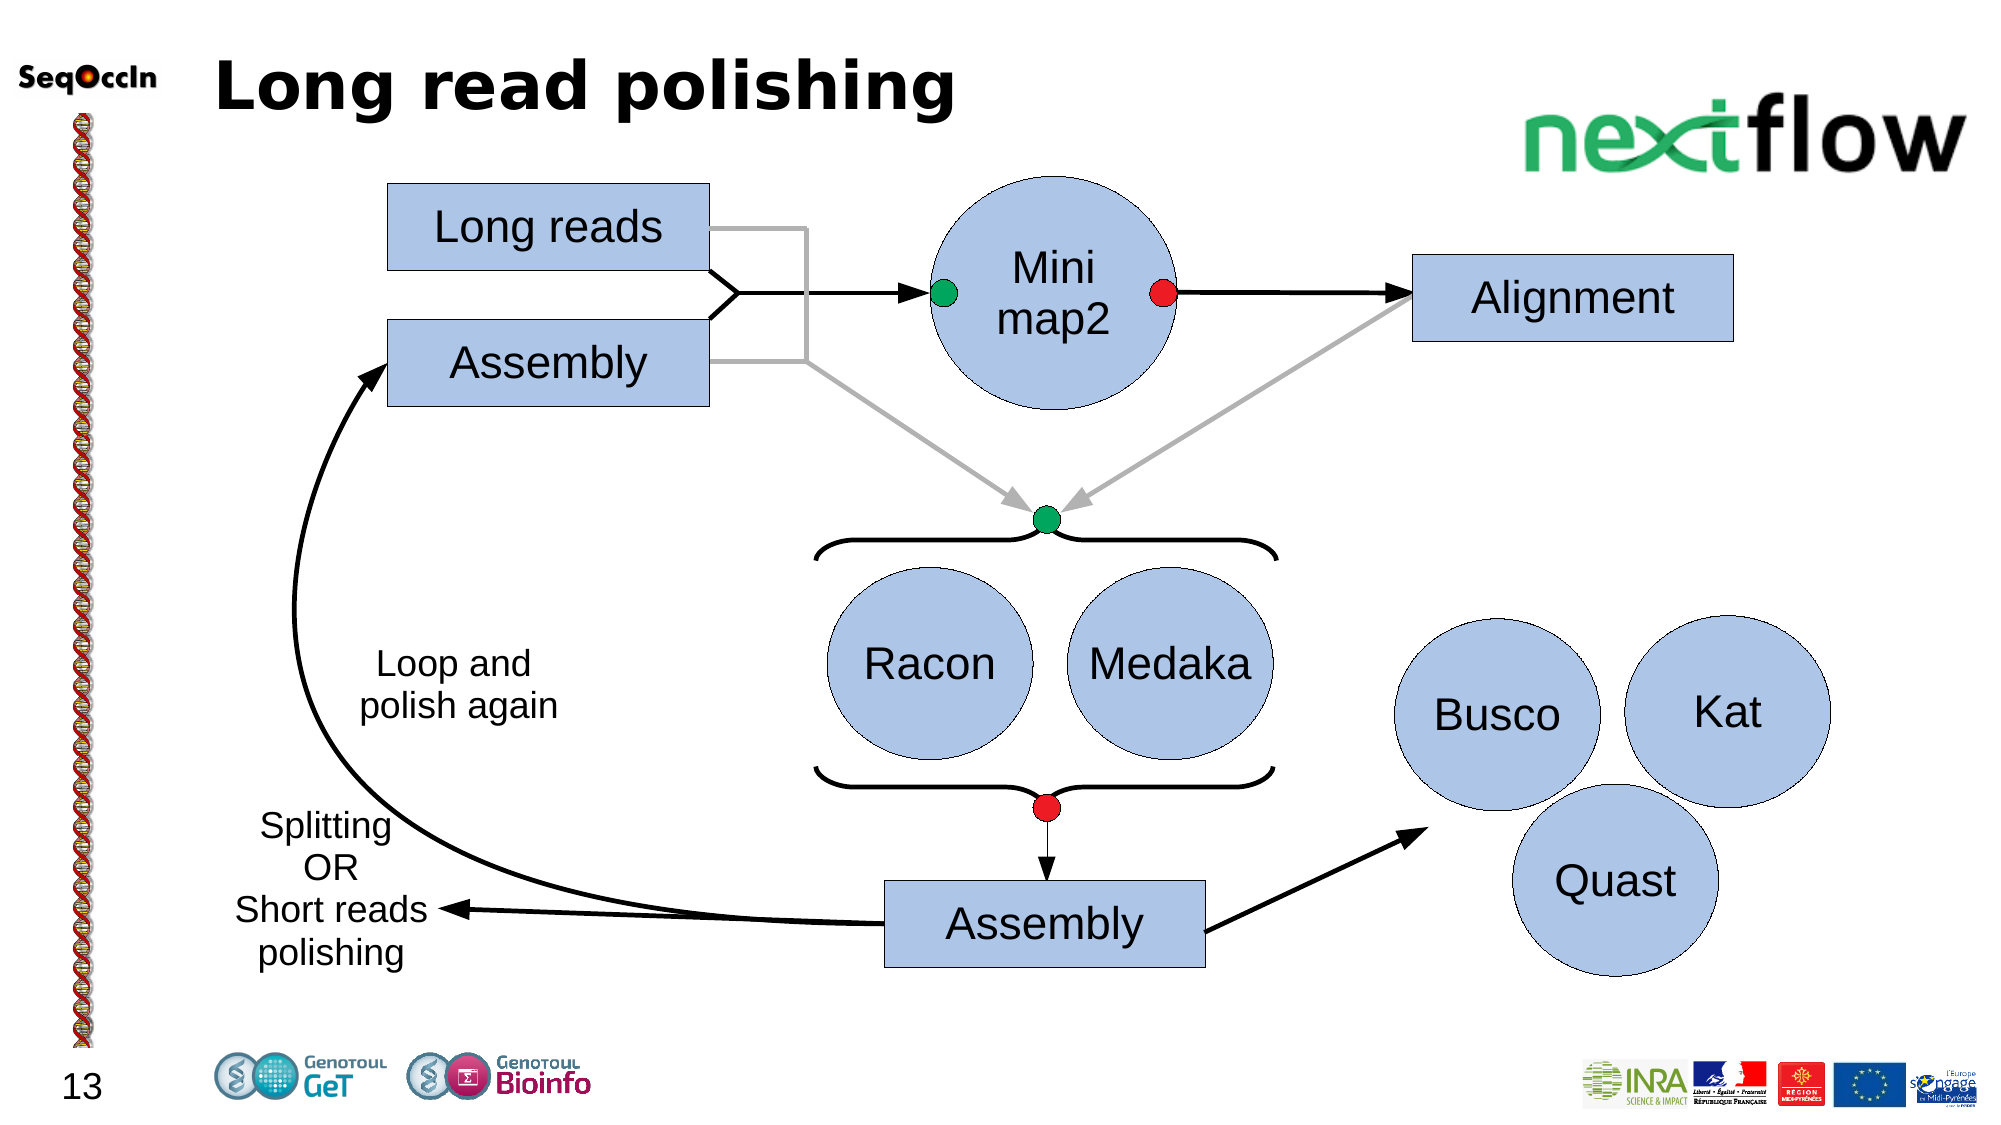

# Long read polishing
Mini
map2
Long reads
Alignment
Assembly
Racon
Medaka
Kat
Busco
Loop and
polish again
Quast
Splitting
OR
Short reads
polishing
Assembly